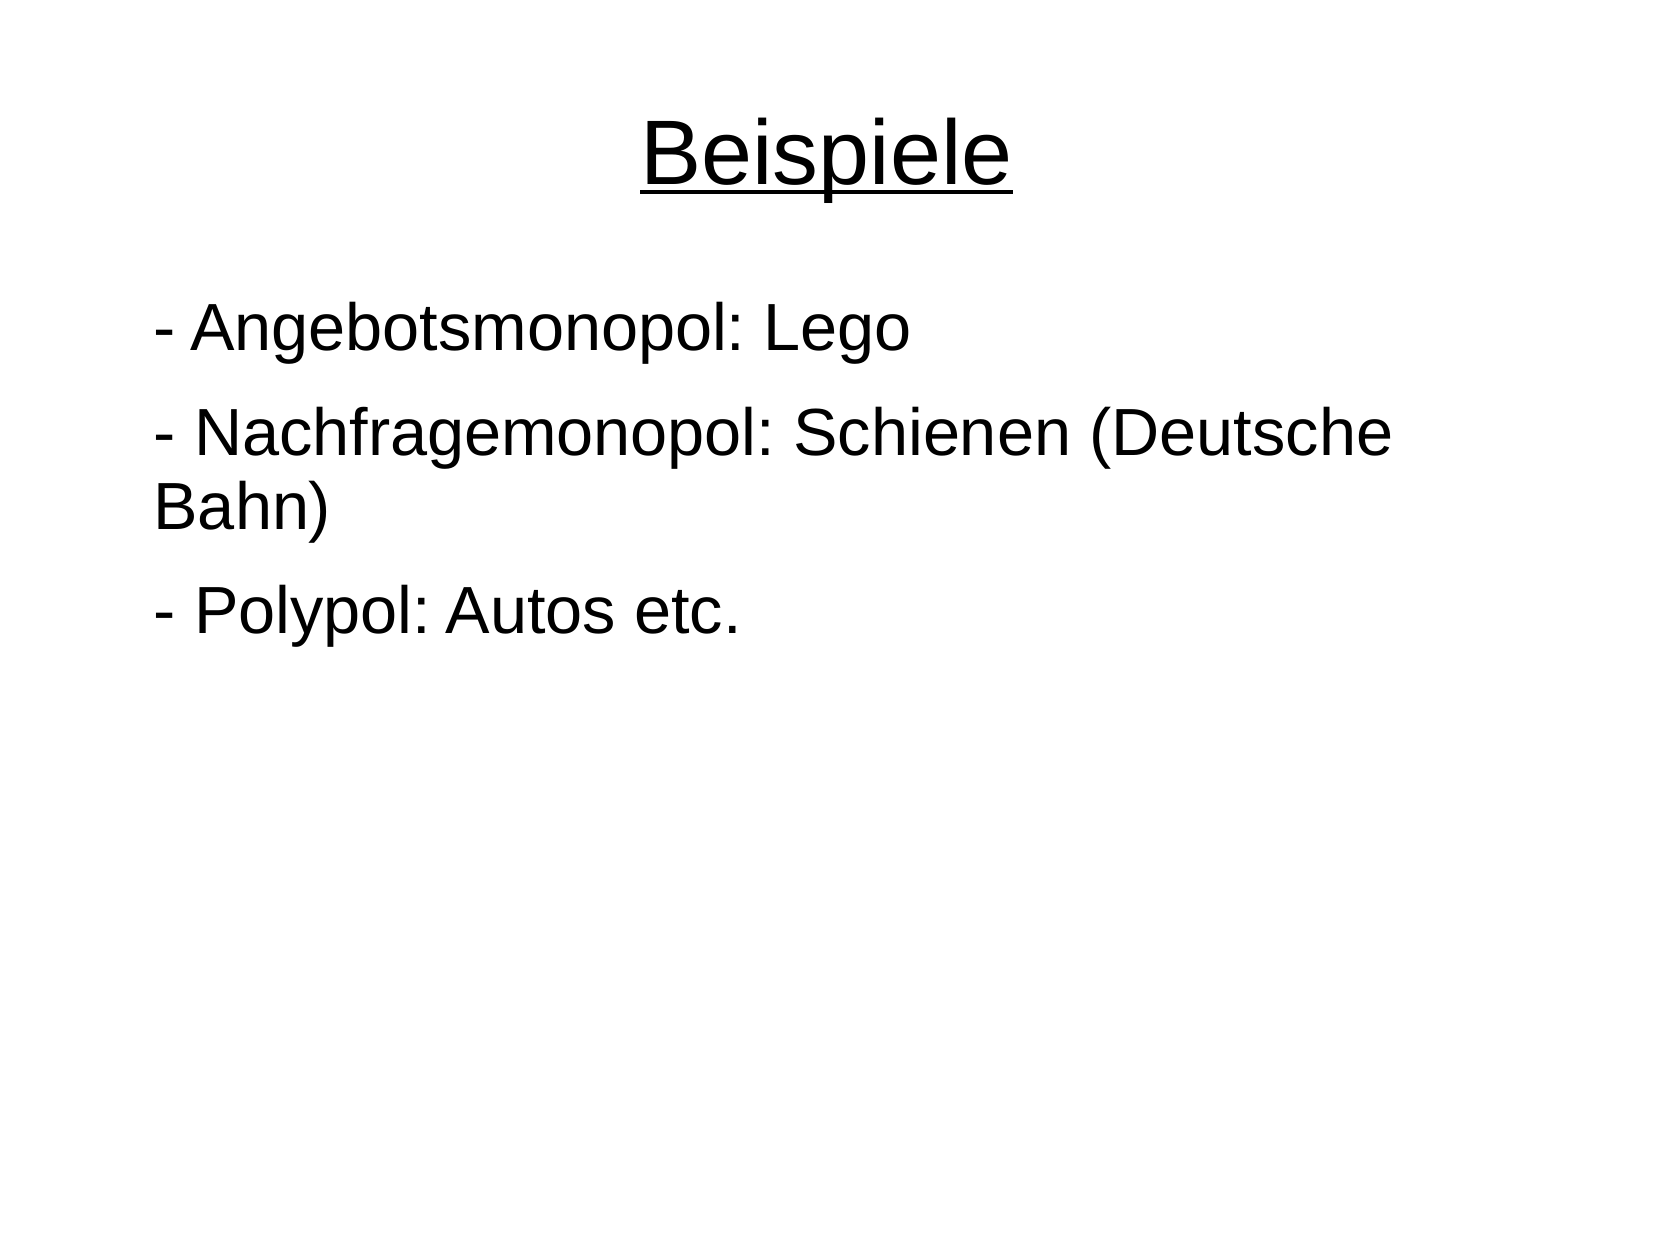

# Beispiele
- Angebotsmonopol: Lego
- Nachfragemonopol: Schienen (Deutsche Bahn)
- Polypol: Autos etc.